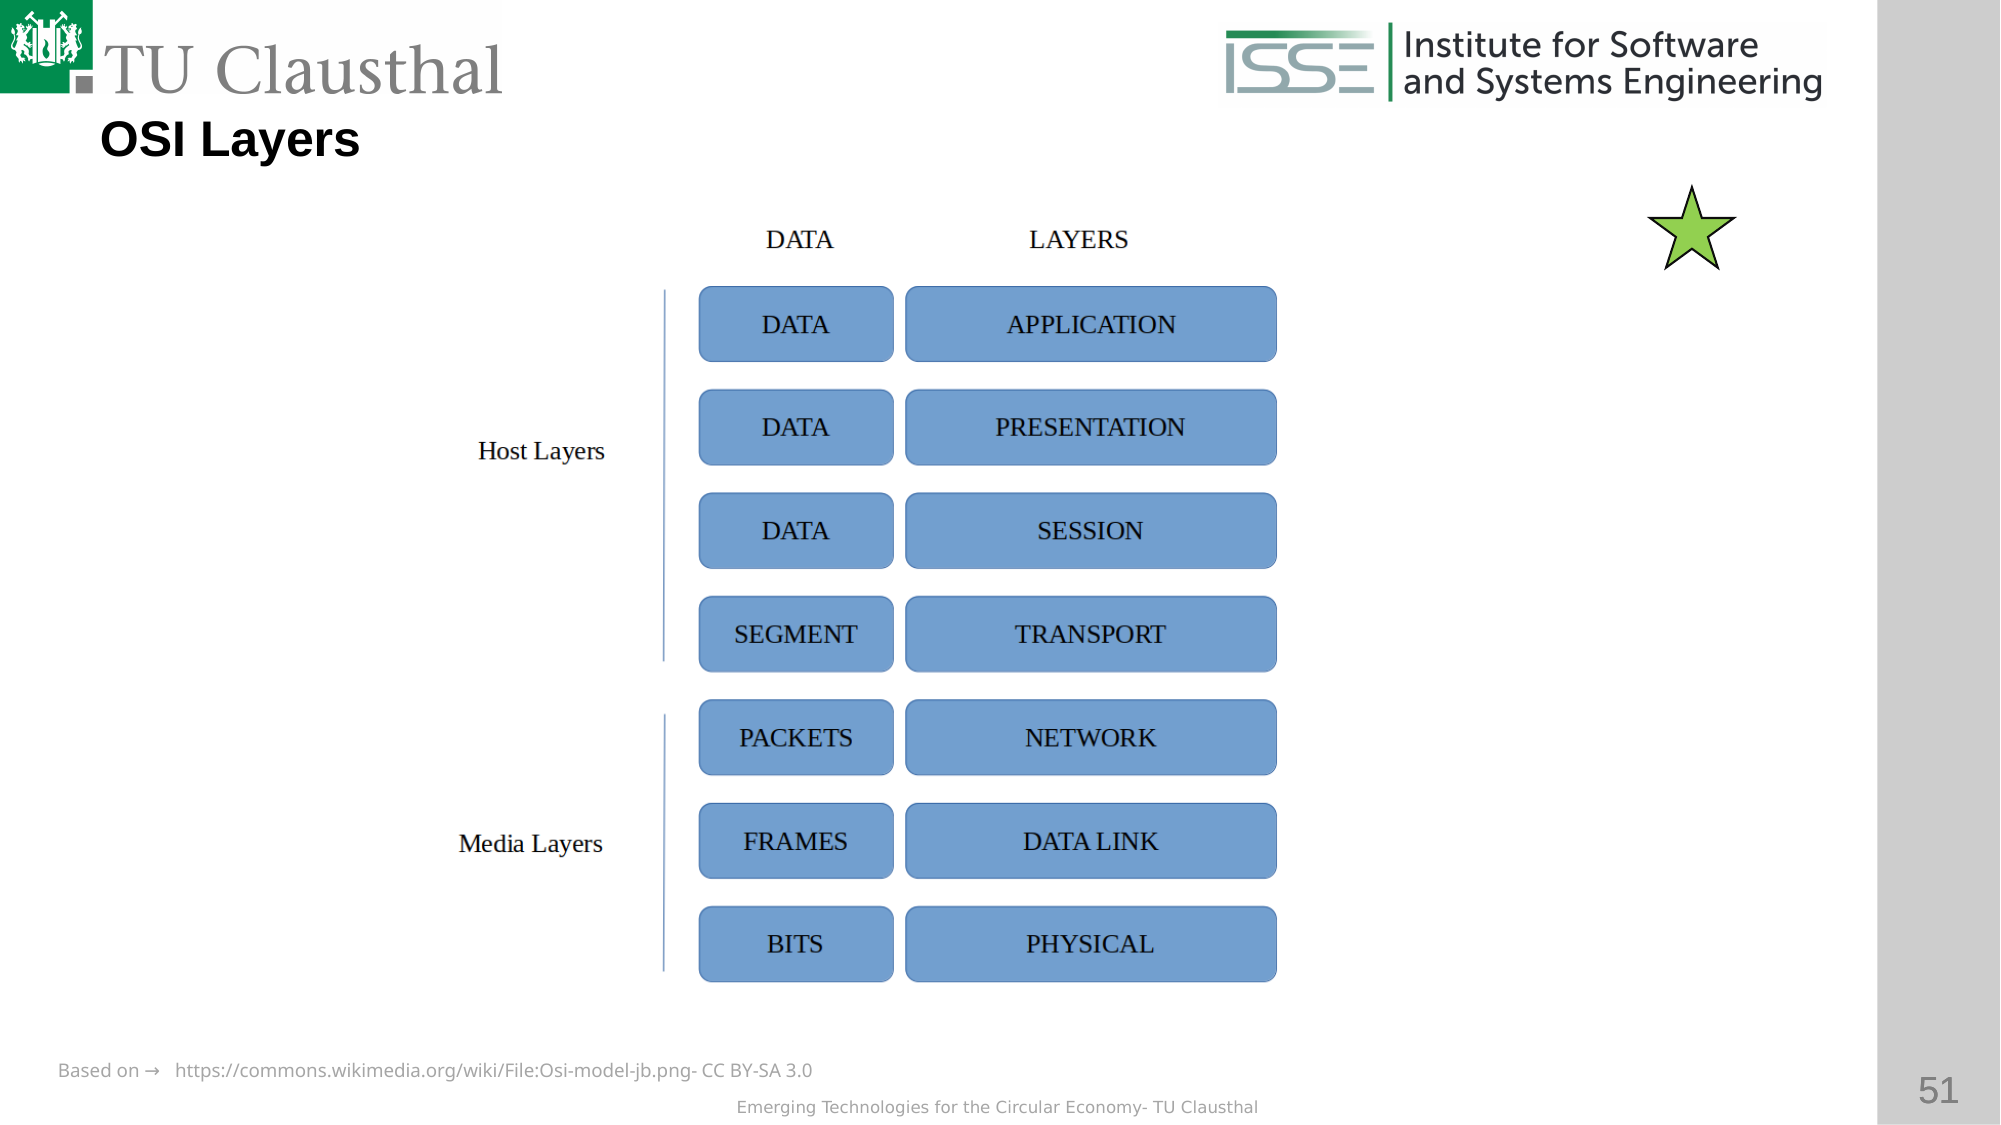

# OSI Layers
Based on → https://commons.wikimedia.org/wiki/File:Osi-model-jb.png- CC BY-SA 3.0